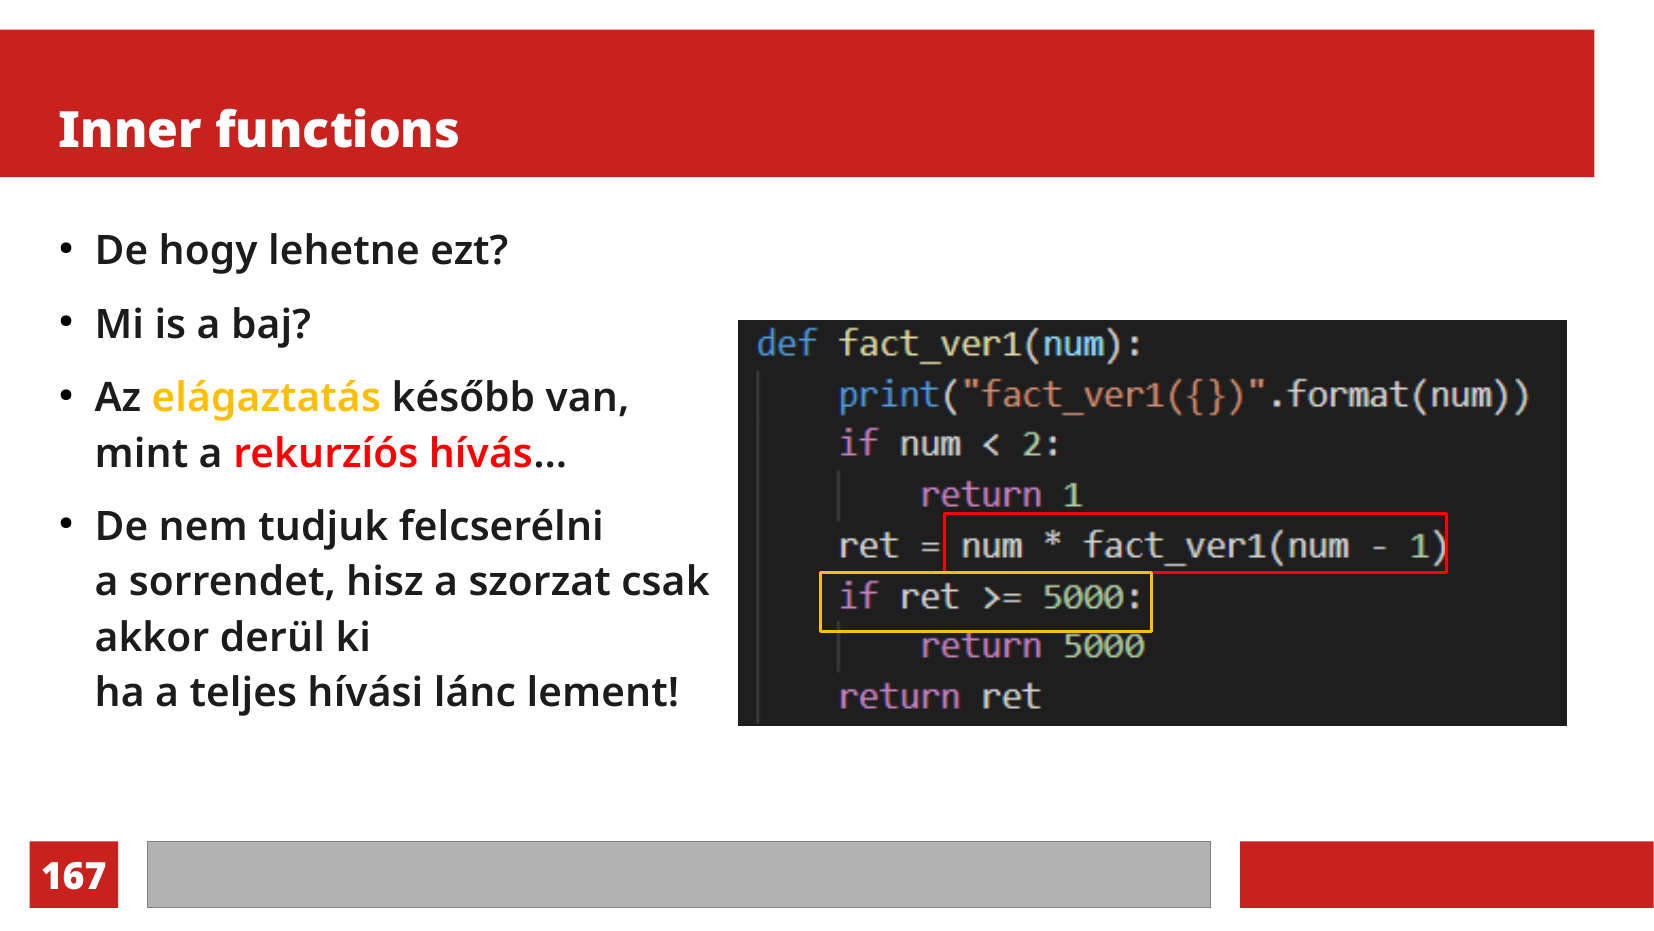

# Inner functions
De hogy lehetne ezt?
Mi is a baj?
Az elágaztatás később van,
mint a rekurzíós hívás...
De nem tudjuk felcserélni
a sorrendet, hisz a szorzat csak
akkor derül ki
ha a teljes hívási lánc lement!
167